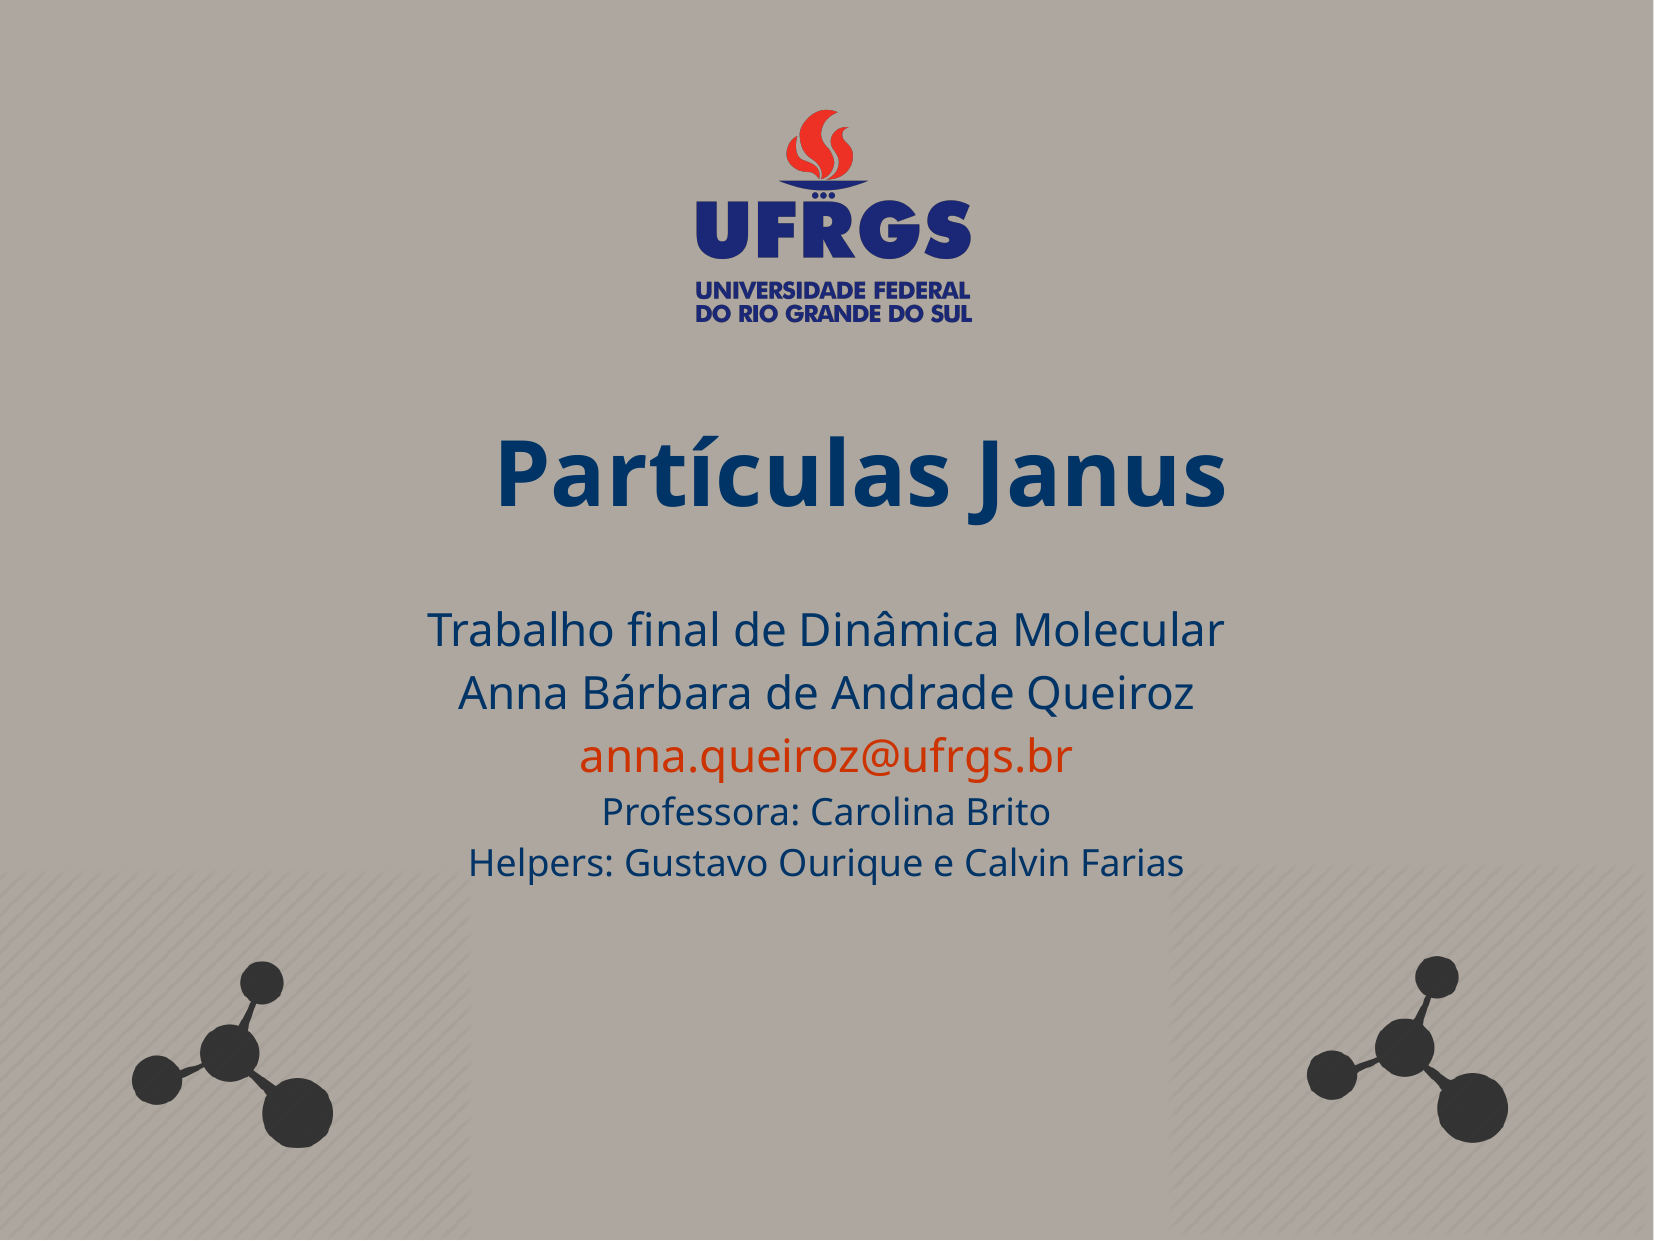

Partículas Janus
Trabalho final de Dinâmica Molecular
Anna Bárbara de Andrade Queiroz anna.queiroz@ufrgs.br
Professora: Carolina Brito
Helpers: Gustavo Ourique e Calvin Farias